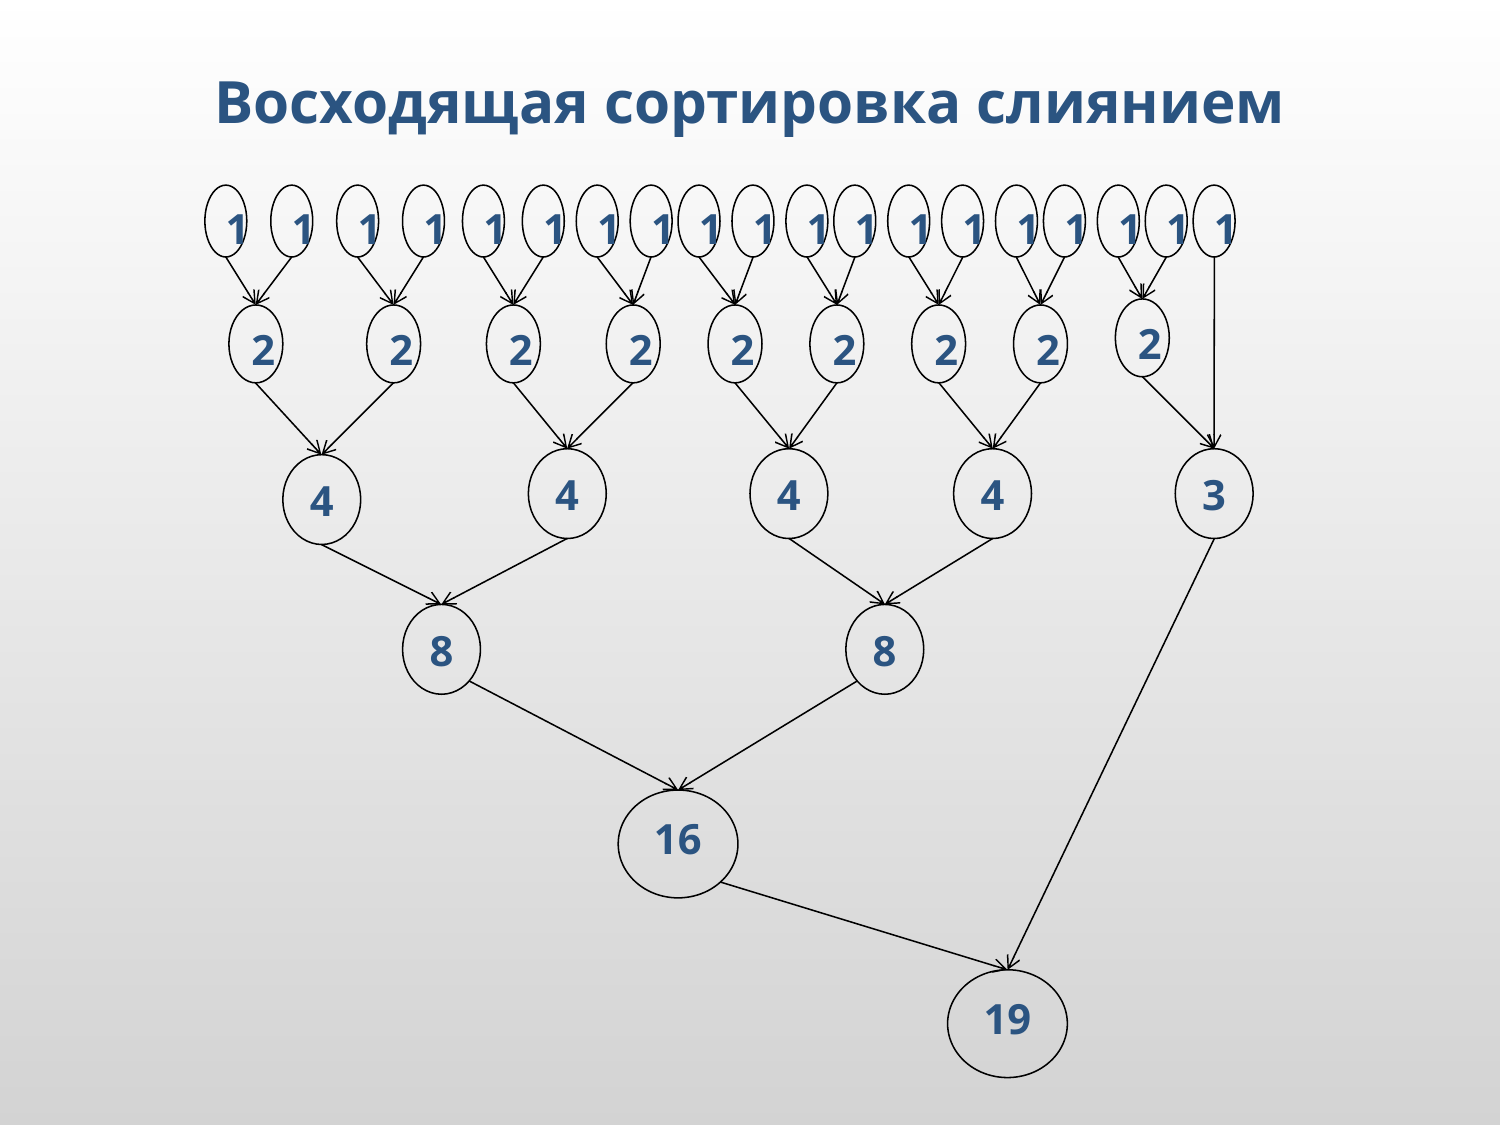

Восходящая сортировка слиянием
1
1
1
1
1
1
1
1
1
1
1
1
1
1
1
1
1
1
1
2
2
2
2
2
2
2
2
2
4
4
4
3
4
8
8
16
19